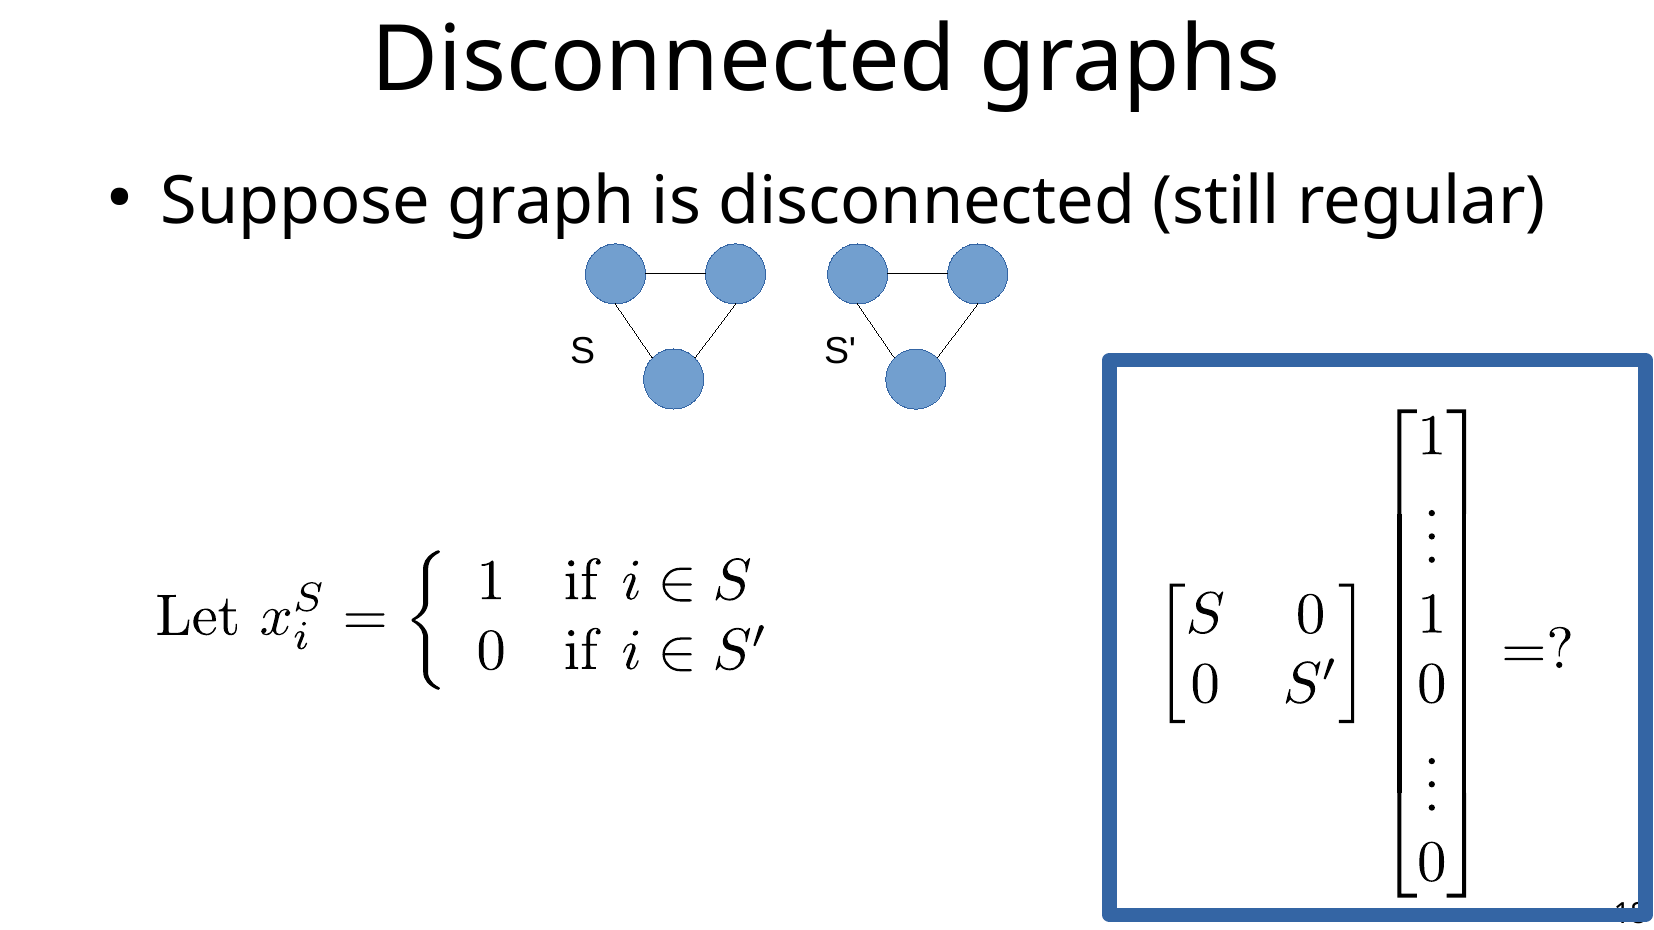

# Disconnected graphs
Suppose graph is disconnected (still regular)
S
S'
18